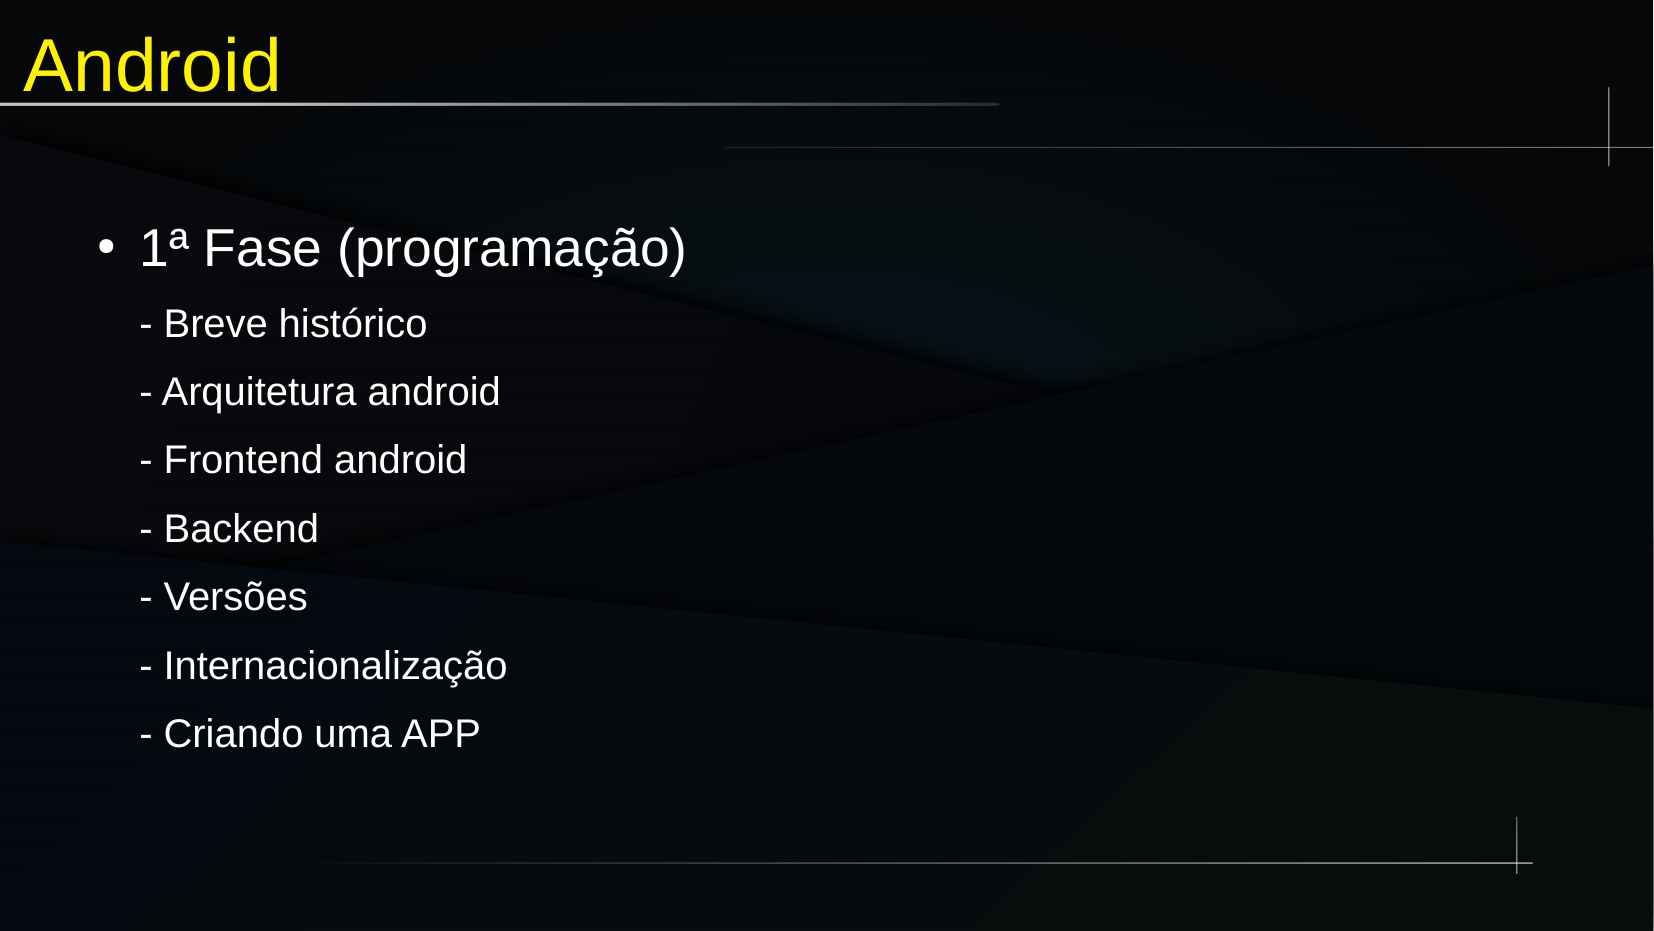

# Android
1ª Fase (programação)
- Breve histórico
- Arquitetura android
- Frontend android
- Backend
- Versões
- Internacionalização
- Criando uma APP